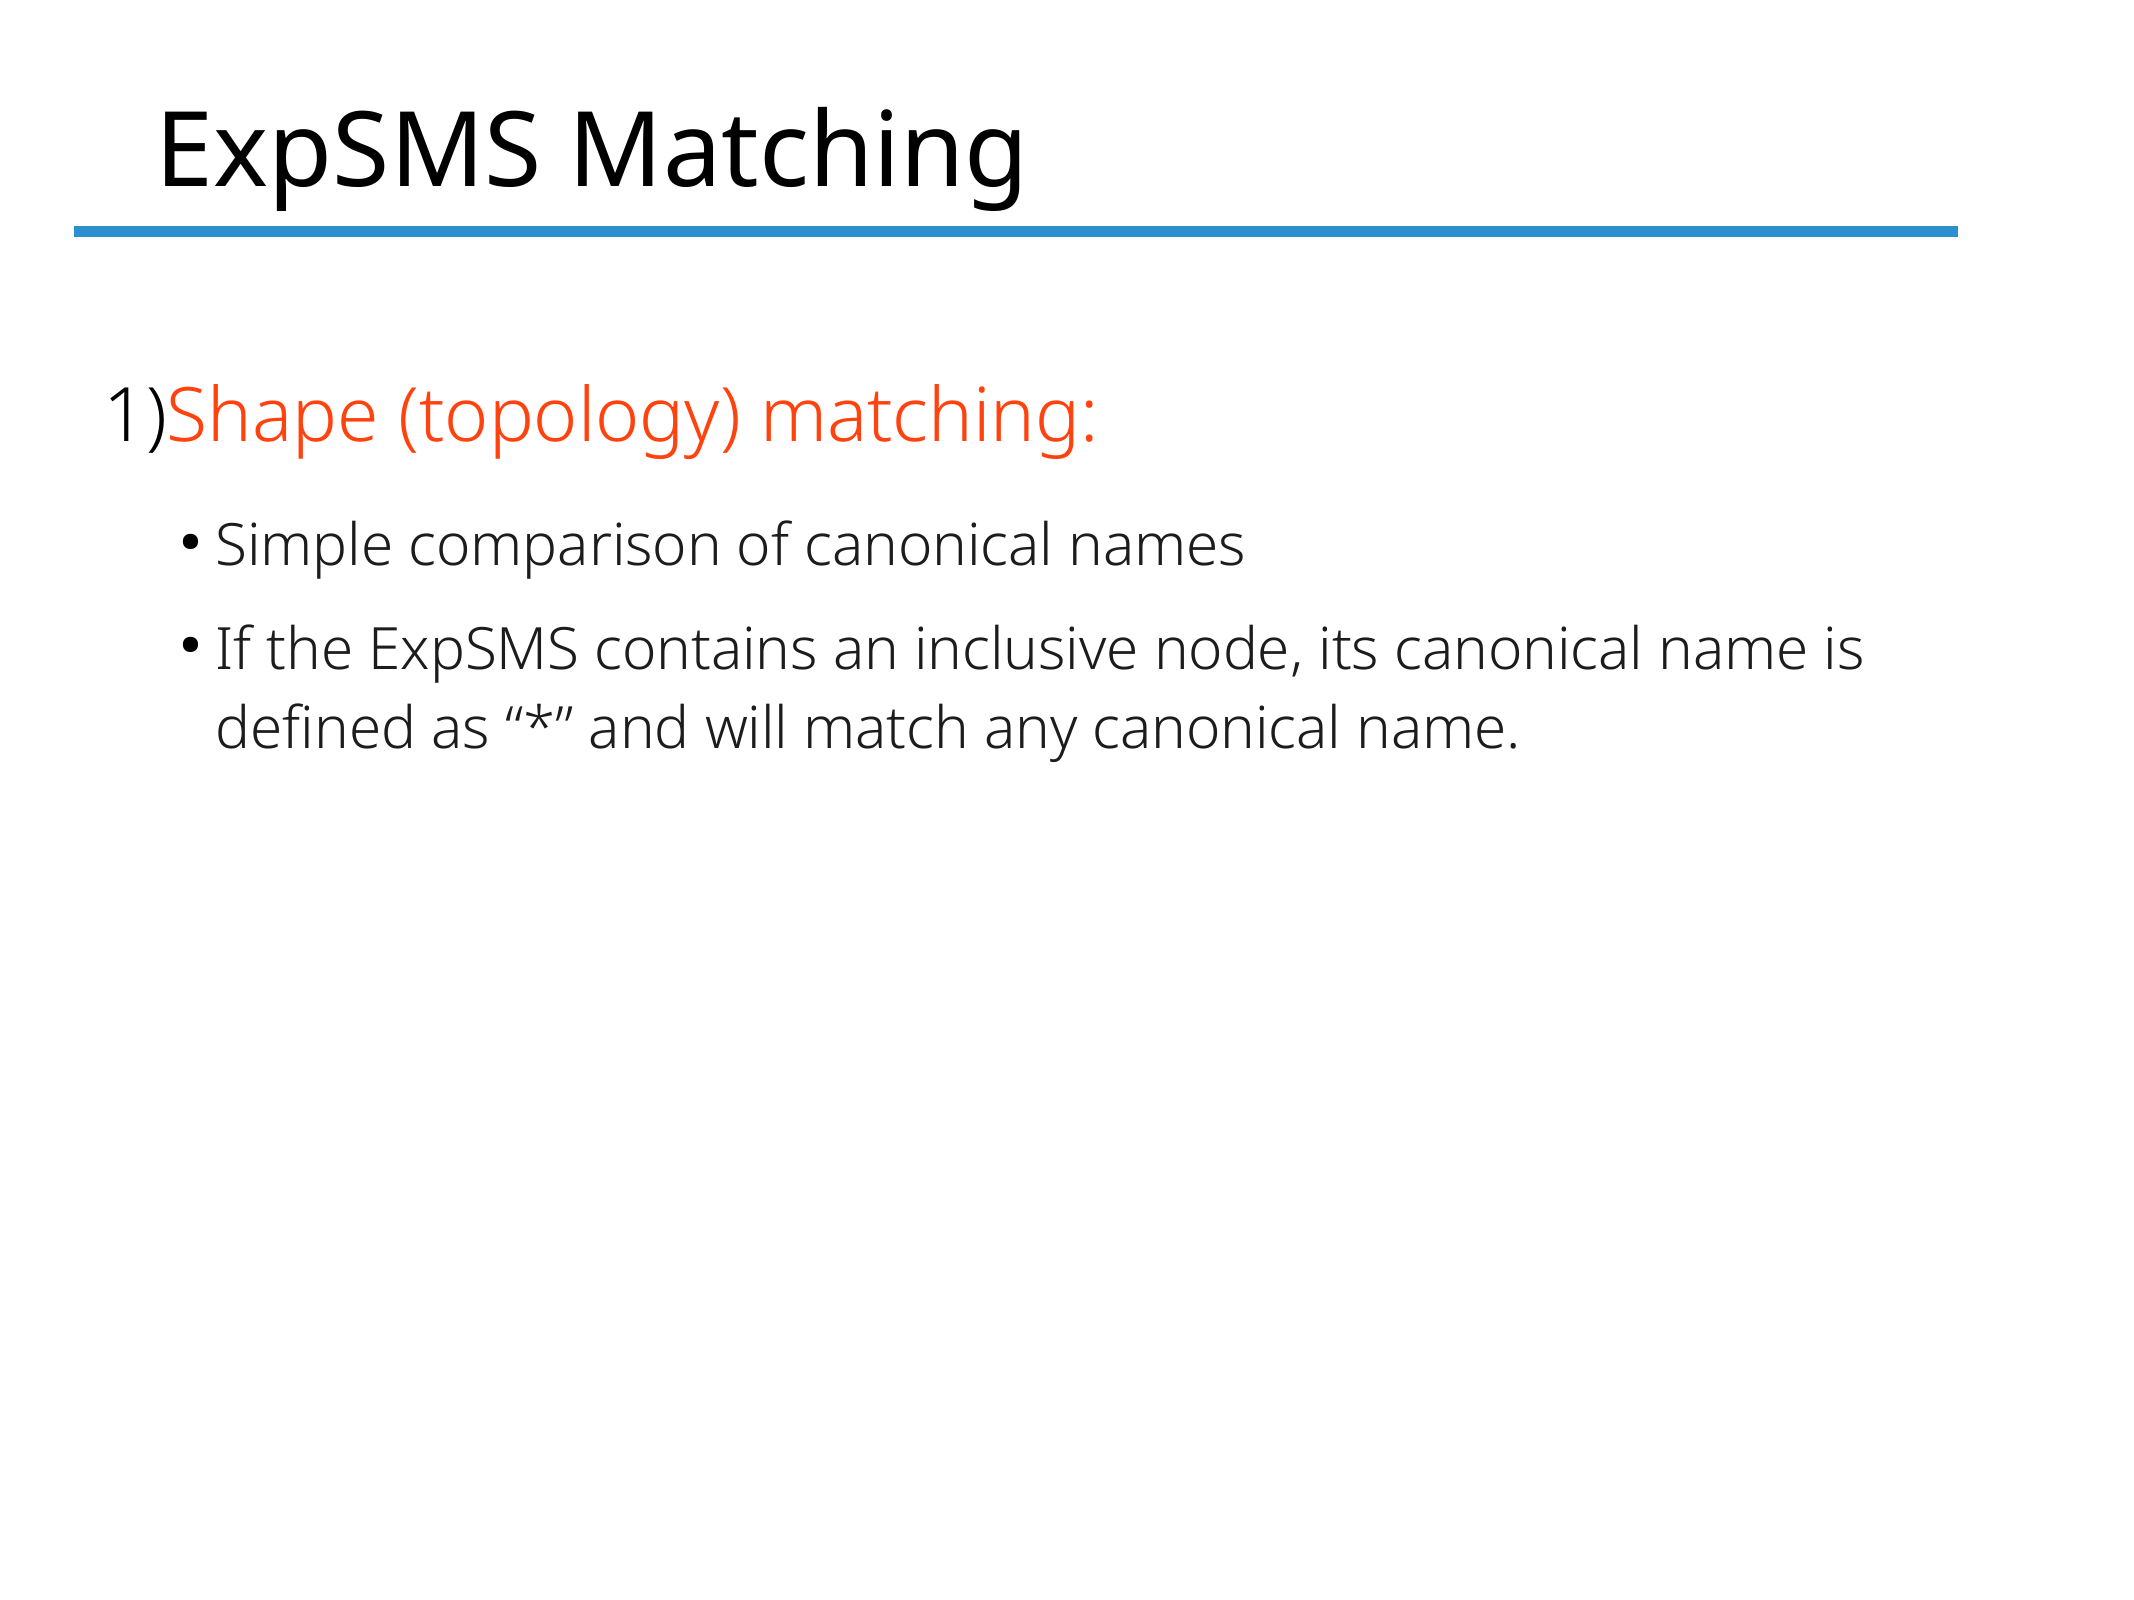

ExpSMS Matching
Shape (topology) matching:
Simple comparison of canonical names
If the ExpSMS contains an inclusive node, its canonical name is defined as “*” and will match any canonical name.